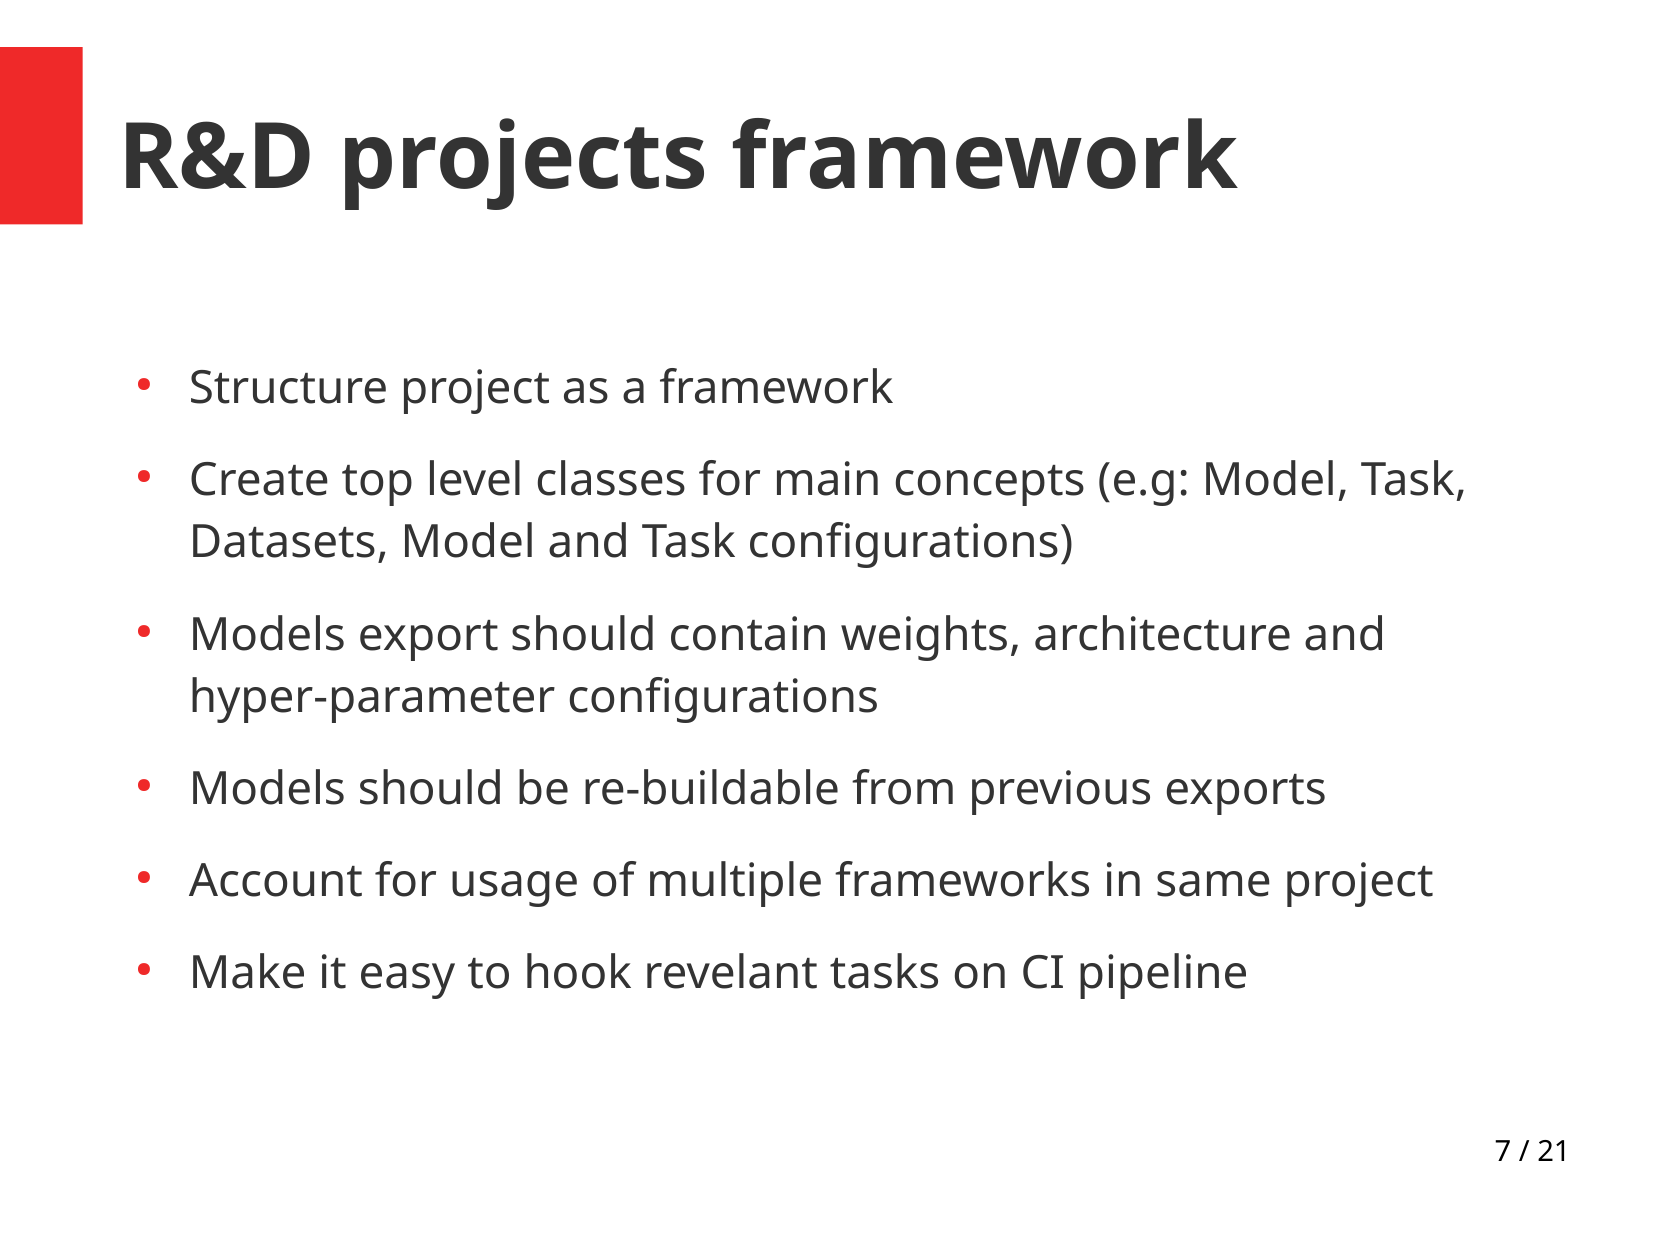

# R&D projects framework
Structure project as a framework
Create top level classes for main concepts (e.g: Model, Task, Datasets, Model and Task configurations)
Models export should contain weights, architecture and hyper-parameter configurations
Models should be re-buildable from previous exports
Account for usage of multiple frameworks in same project
Make it easy to hook revelant tasks on CI pipeline
7